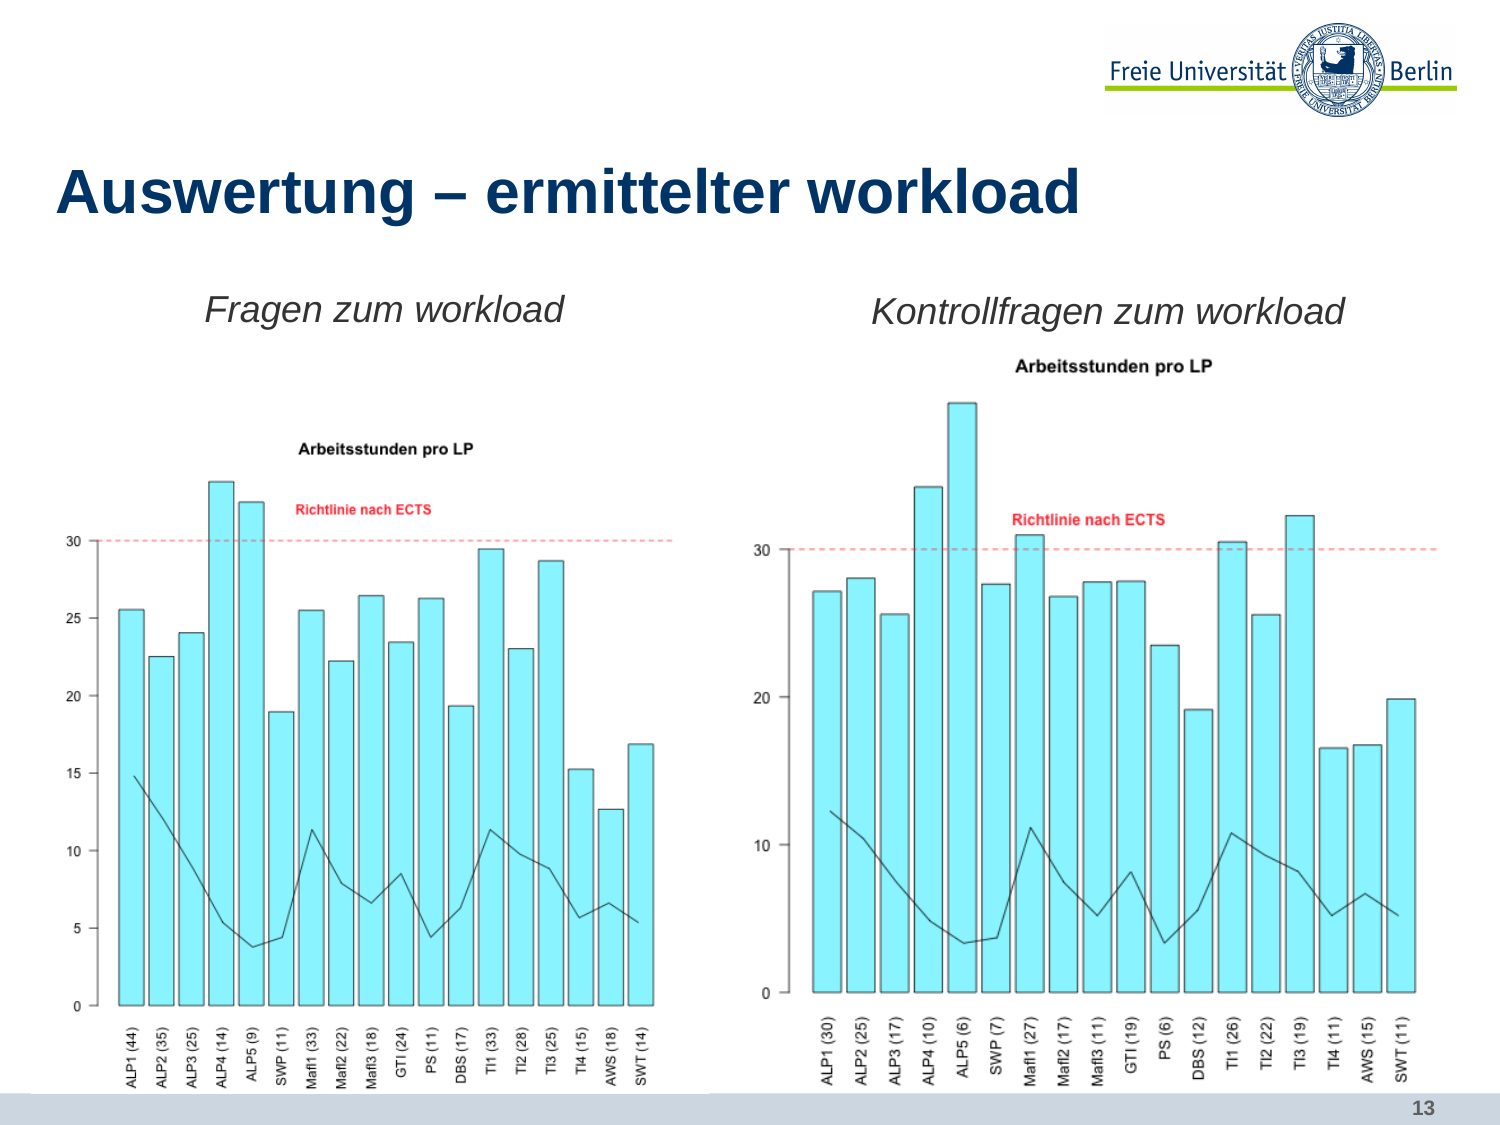

# Auswertung – ermittelter workload
Fragen zum workload
Kontrollfragen zum workload